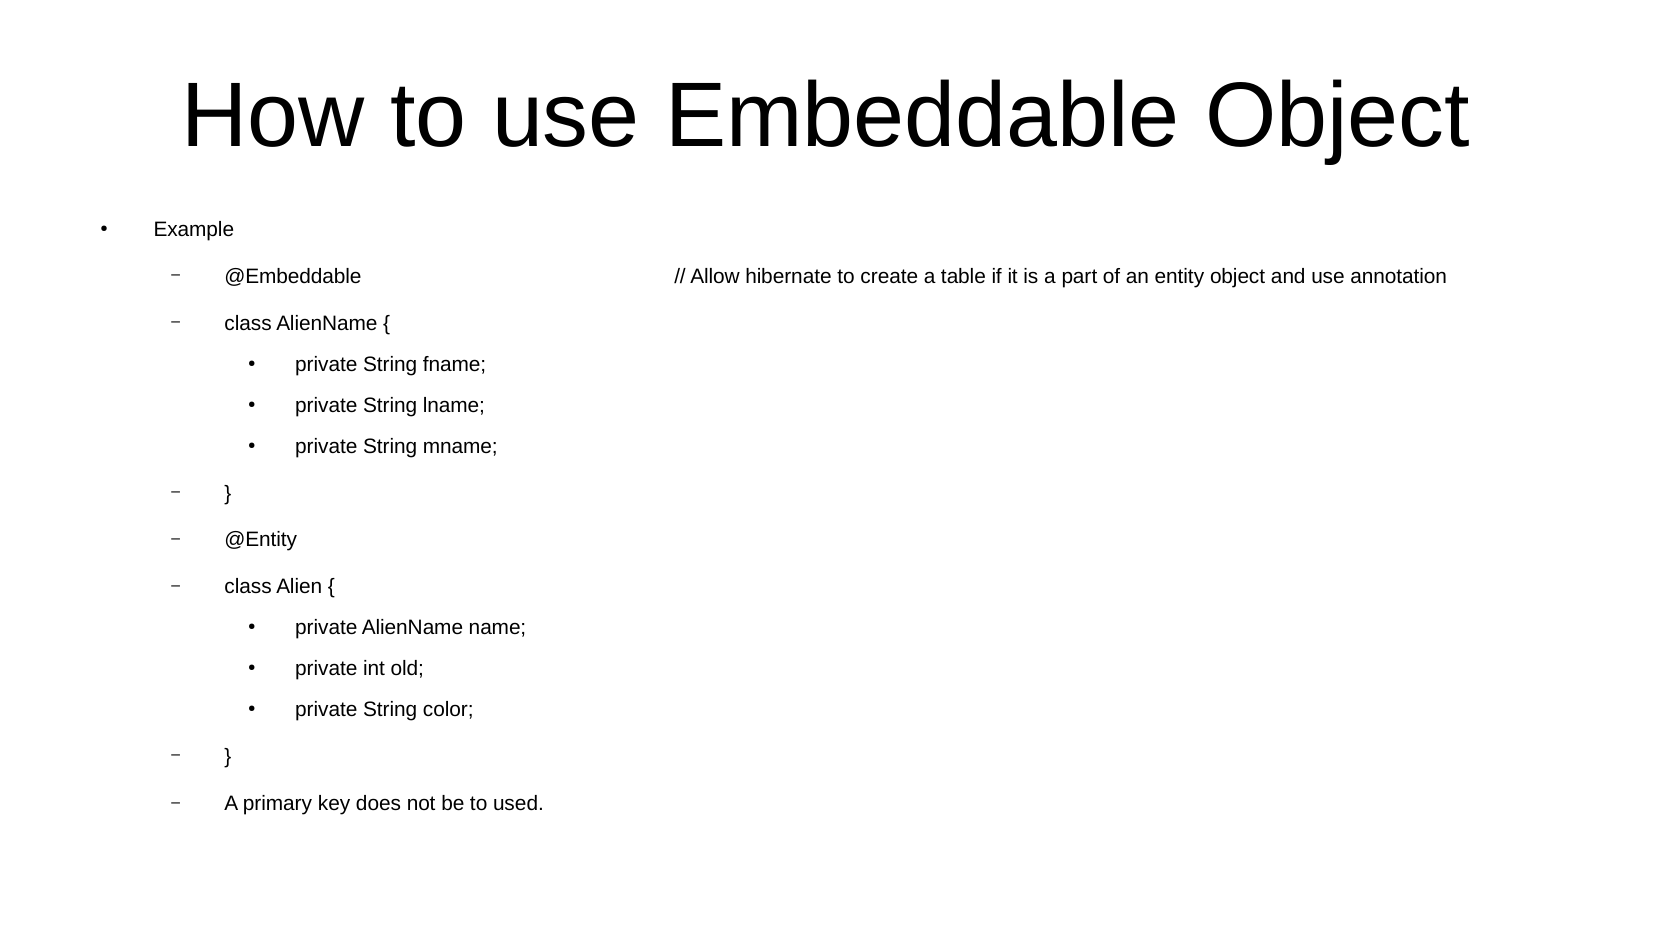

# How to use Embeddable Object
Example
@Embeddable					// Allow hibernate to create a table if it is a part of an entity object and use annotation
class AlienName {
private String fname;
private String lname;
private String mname;
}
@Entity
class Alien {
private AlienName name;
private int old;
private String color;
}
A primary key does not be to used.